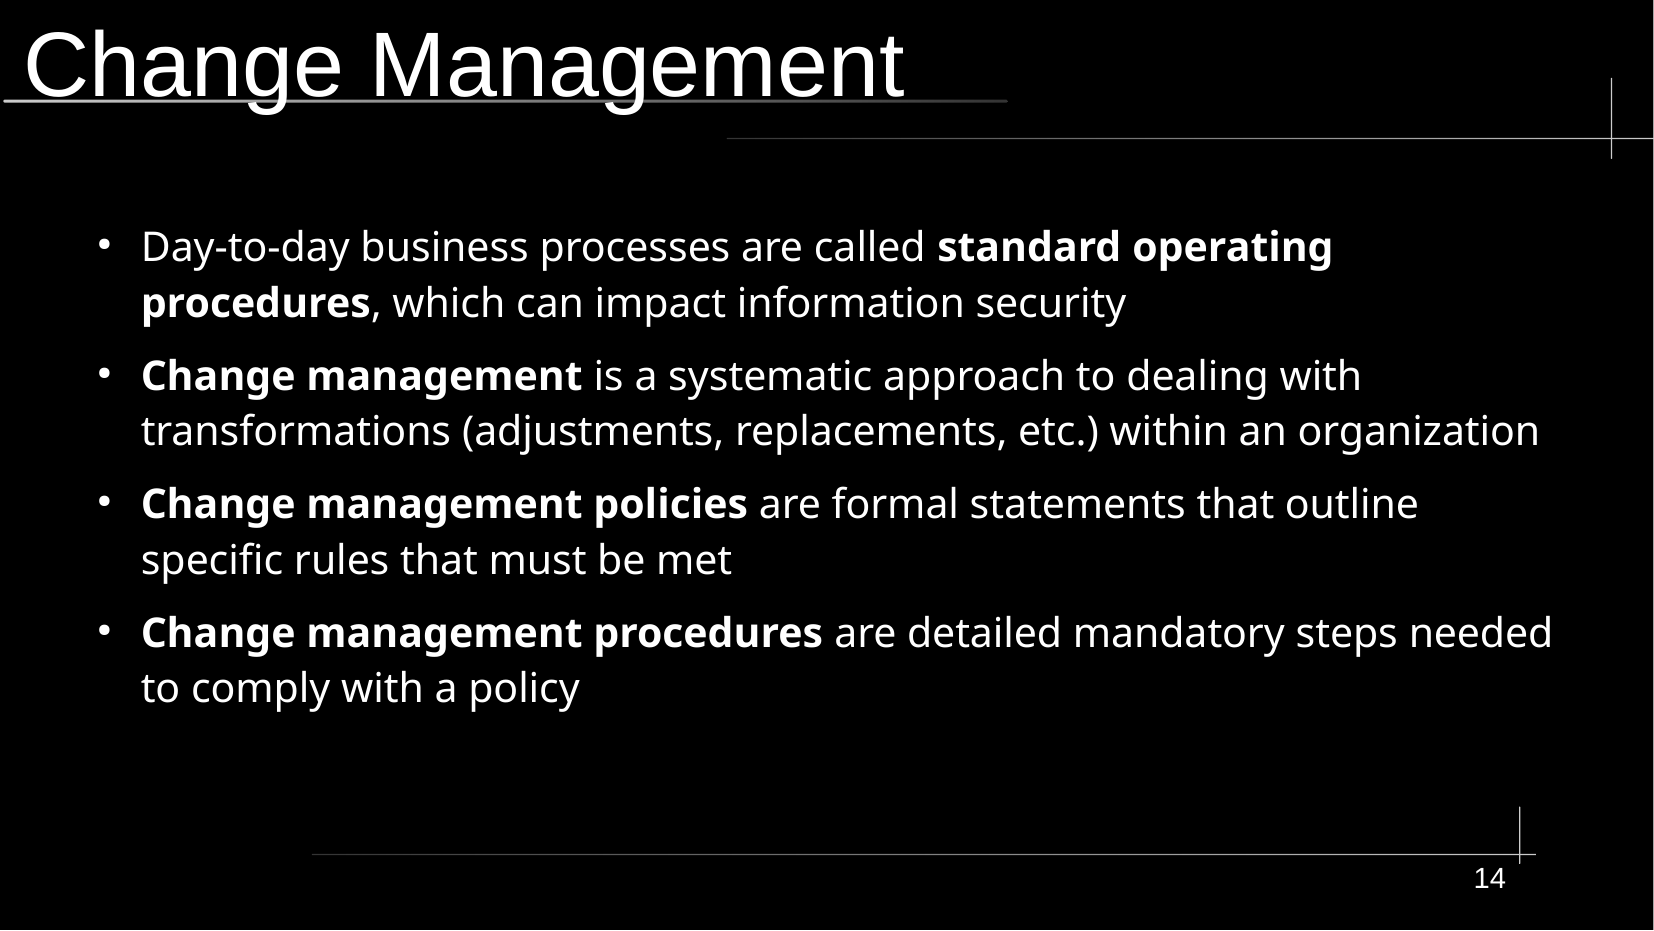

# Change Management
Day-to-day business processes are called standard operating procedures, which can impact information security
Change management is a systematic approach to dealing with transformations (adjustments, replacements, etc.) within an organization
Change management policies are formal statements that outline specific rules that must be met
Change management procedures are detailed mandatory steps needed to comply with a policy
14